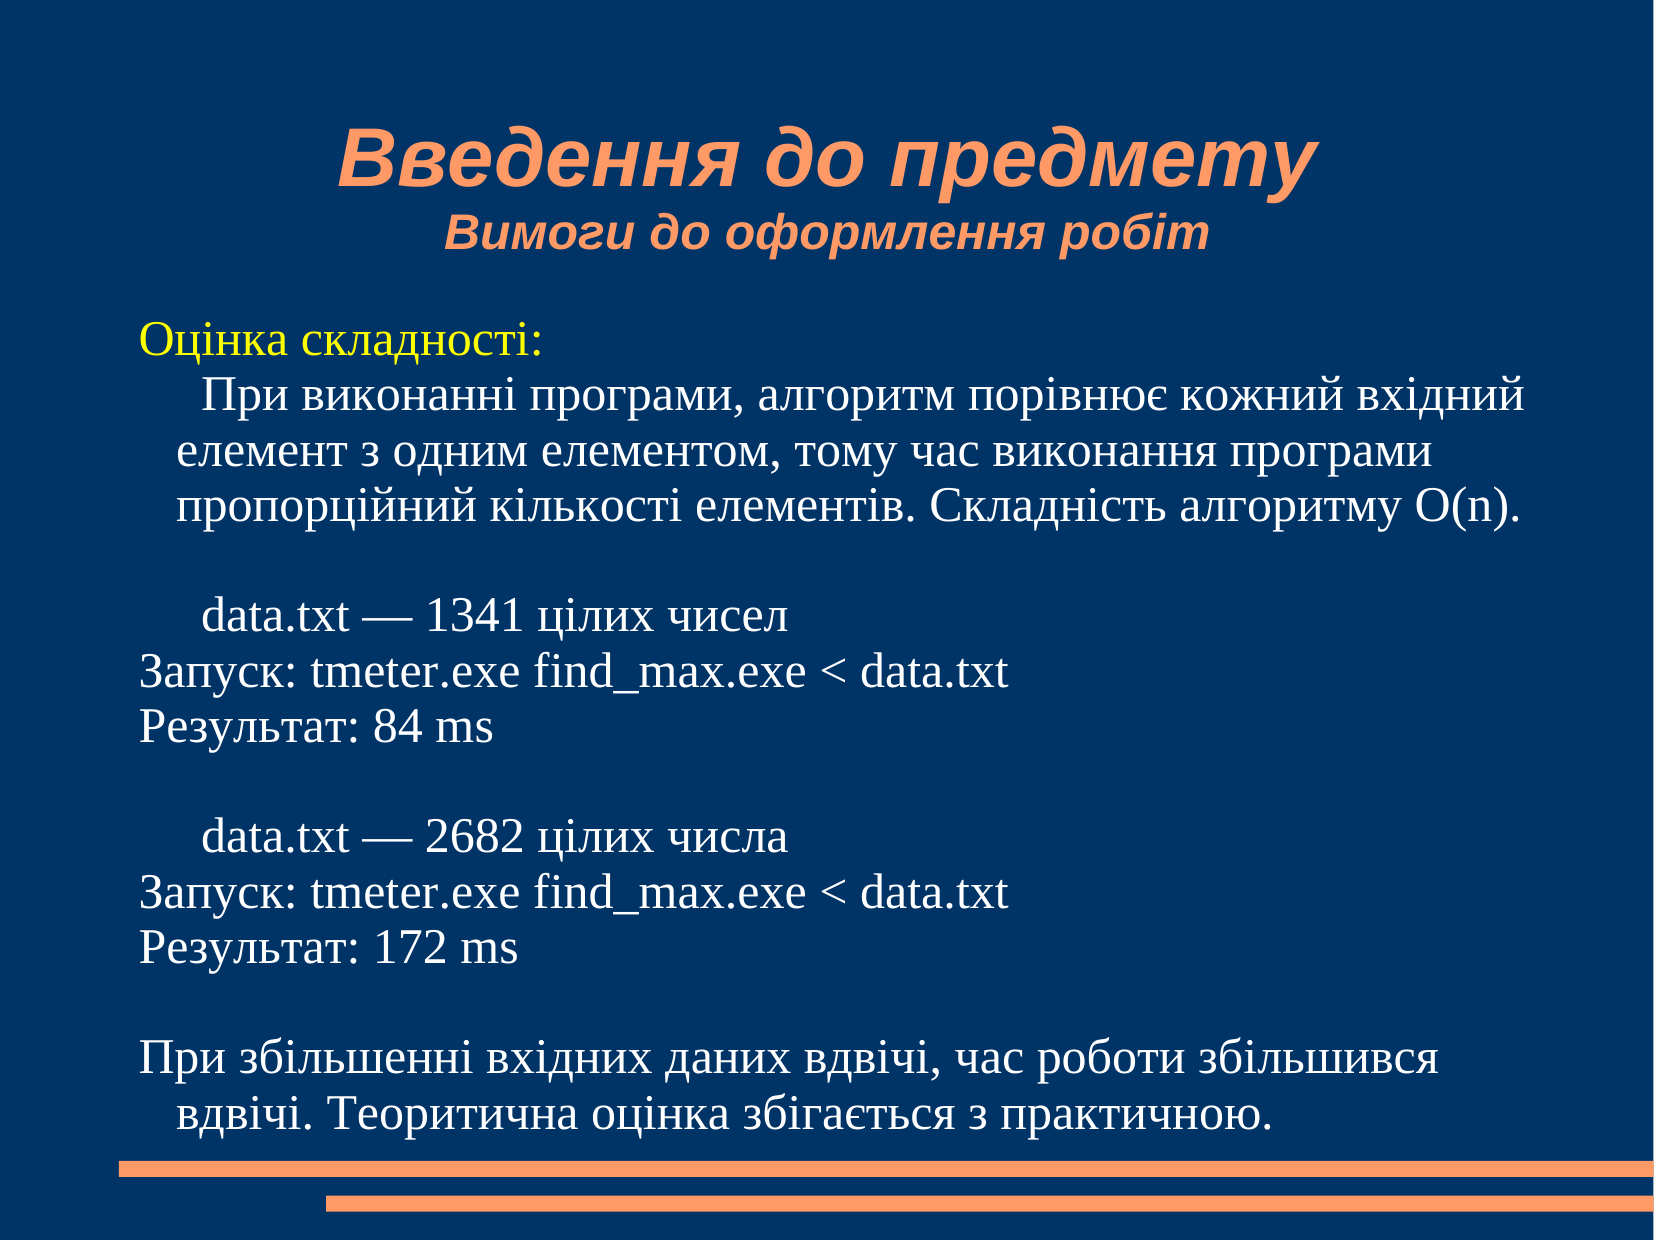

Введення до предмету
Вимоги до оформлення робіт
# Оцінка складності:
 При виконанні програми, алгоритм порівнює кожний вхідний елемент з одним елементом, тому час виконання програми пропорційний кількості елементів. Складність алгоритму O(n).
 data.txt — 1341 цілих чисел
Запуск: tmeter.exe find_max.exe < data.txt
Результат: 84 ms
 data.txt — 2682 цілих числa
Запуск: tmeter.exe find_max.exe < data.txt
Результат: 172 ms
При збільшенні вхідних даних вдвічі, час роботи збільшився вдвічі. Теоритична оцінка збігається з практичною.